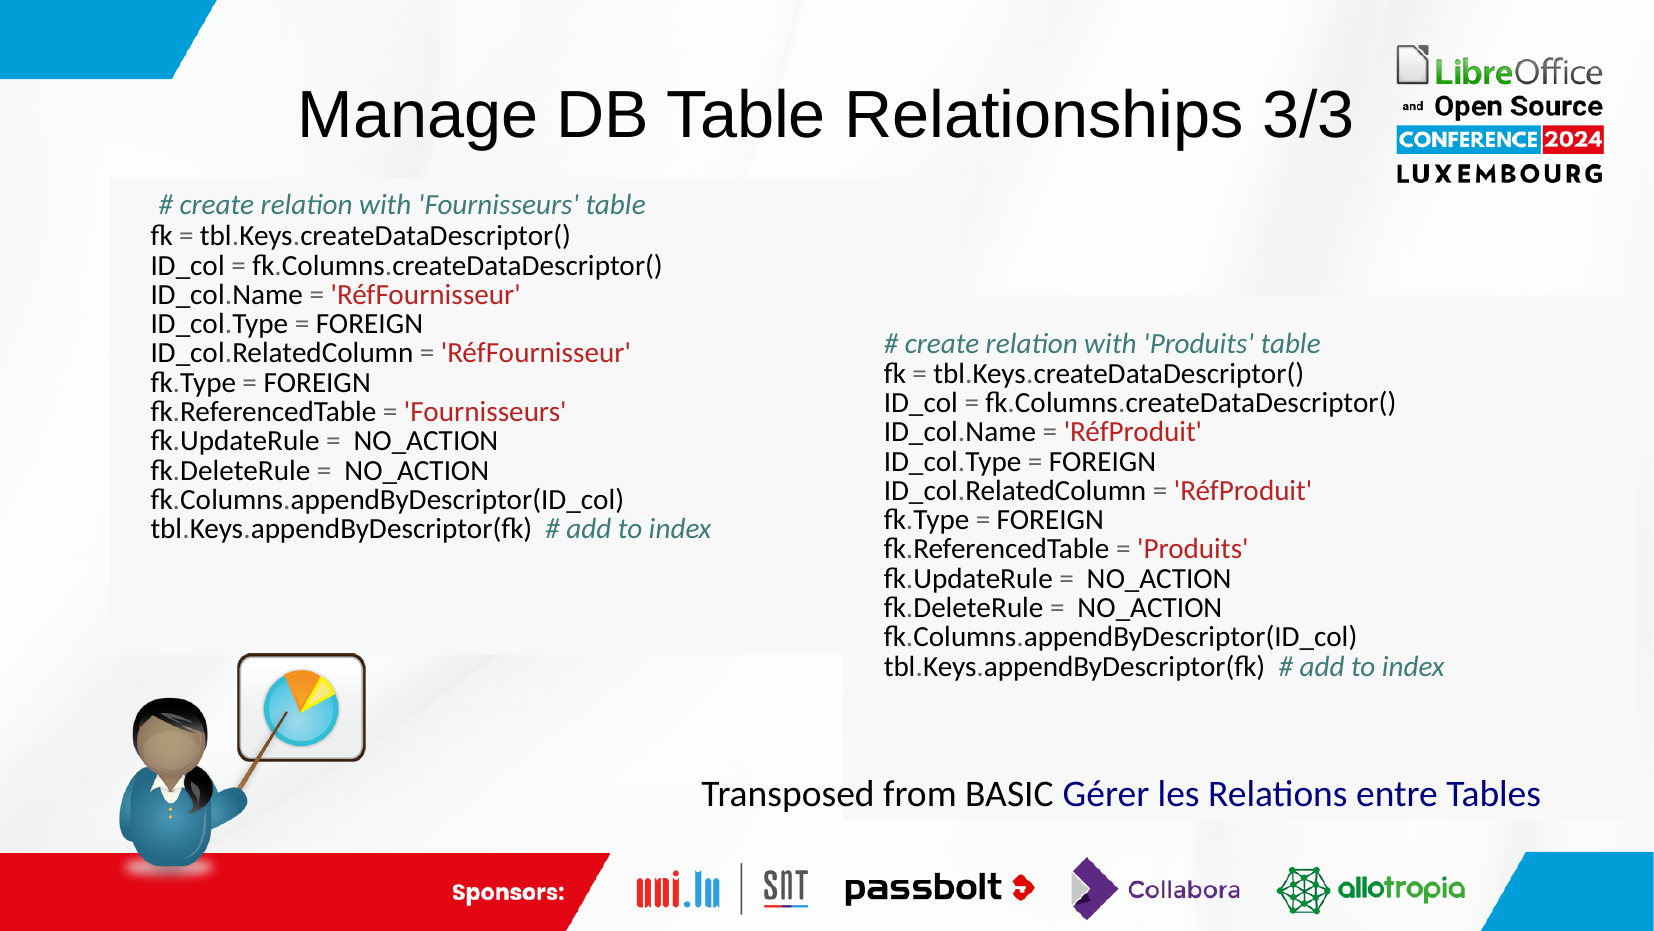

# Manage DB Table Relationships 3/3
 # create relation with 'Fournisseurs' table
 fk = tbl.Keys.createDataDescriptor()
 ID_col = fk.Columns.createDataDescriptor()
 ID_col.Name = 'RéfFournisseur'
 ID_col.Type = FOREIGN
 ID_col.RelatedColumn = 'RéfFournisseur'
 fk.Type = FOREIGN
 fk.ReferencedTable = 'Fournisseurs'
 fk.UpdateRule = NO_ACTION
 fk.DeleteRule = NO_ACTION
 fk.Columns.appendByDescriptor(ID_col)
 tbl.Keys.appendByDescriptor(fk) # add to index
 # create relation with 'Produits' table
 fk = tbl.Keys.createDataDescriptor()
 ID_col = fk.Columns.createDataDescriptor()
 ID_col.Name = 'RéfProduit'
 ID_col.Type = FOREIGN
 ID_col.RelatedColumn = 'RéfProduit'
 fk.Type = FOREIGN
 fk.ReferencedTable = 'Produits'
 fk.UpdateRule = NO_ACTION
 fk.DeleteRule = NO_ACTION
 fk.Columns.appendByDescriptor(ID_col)
 tbl.Keys.appendByDescriptor(fk) # add to index
Transposed from BASIC Gérer les Relations entre Tables